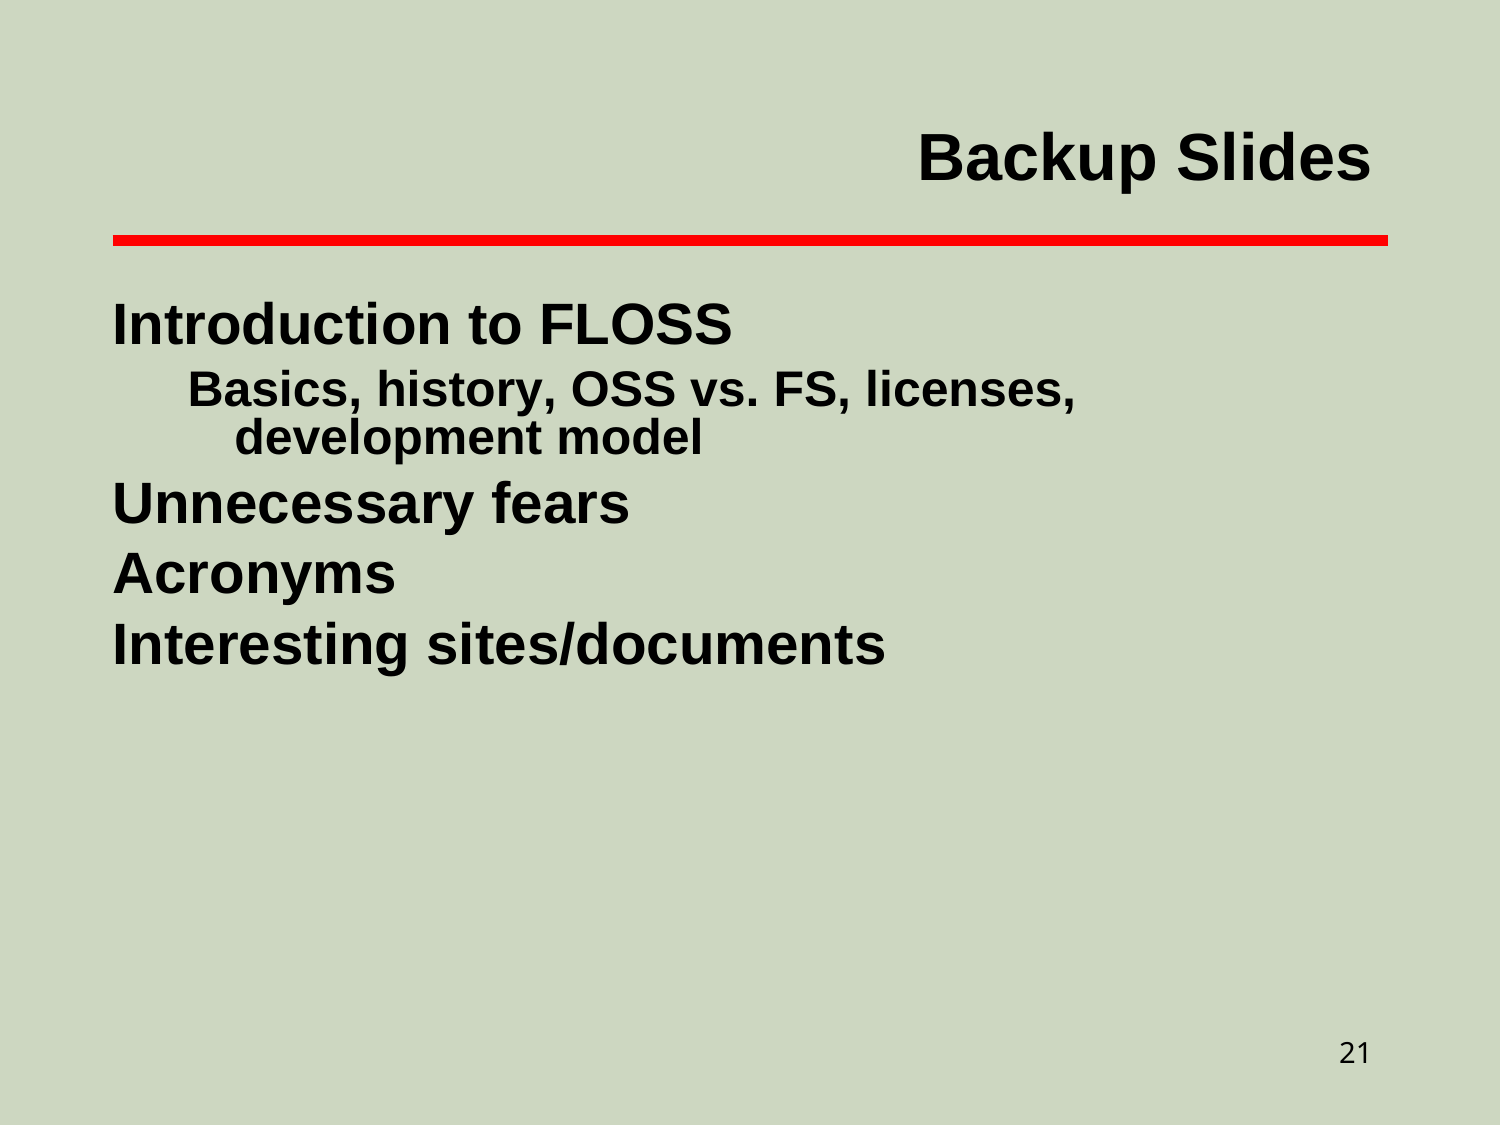

# Backup Slides
Introduction to FLOSS
Basics, history, OSS vs. FS, licenses, development model
Unnecessary fears
Acronyms
Interesting sites/documents